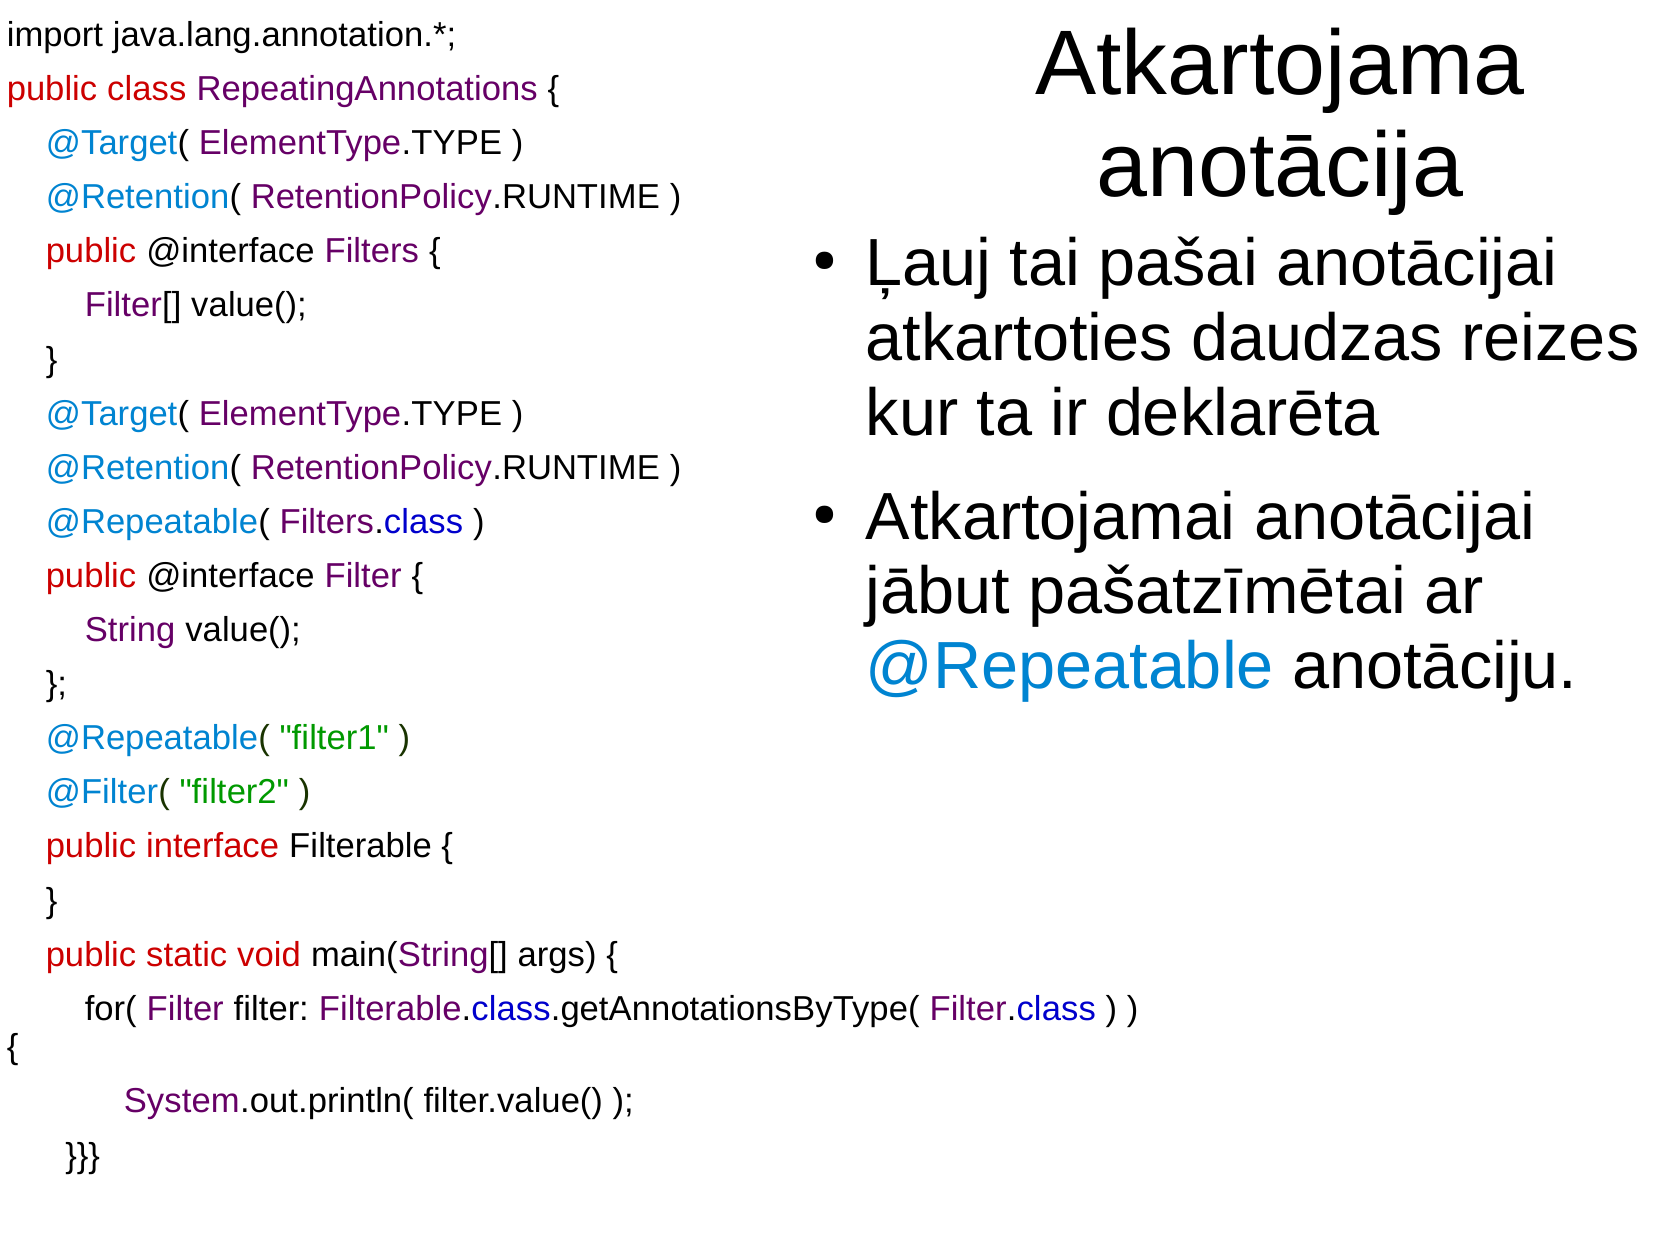

# Atkartojama anotācija
import java.lang.annotation.*;
public class RepeatingAnnotations {
 @Target( ElementType.TYPE )
 @Retention( RetentionPolicy.RUNTIME )
 public @interface Filters {
 Filter[] value();
 }
 @Target( ElementType.TYPE )
 @Retention( RetentionPolicy.RUNTIME )
 @Repeatable( Filters.class )
 public @interface Filter {
 String value();
 };
 @Repeatable( "filter1" )
 @Filter( "filter2" )
 public interface Filterable {
 }
 public static void main(String[] args) {
 for( Filter filter: Filterable.class.getAnnotationsByType( Filter.class ) ){
 System.out.println( filter.value() );
 }}}
Ļauj tai pašai anotācijai atkartoties daudzas reizes kur ta ir deklarēta
Atkartojamai anotācijai jābut pašatzīmētai ar @Repeatable anotāciju.